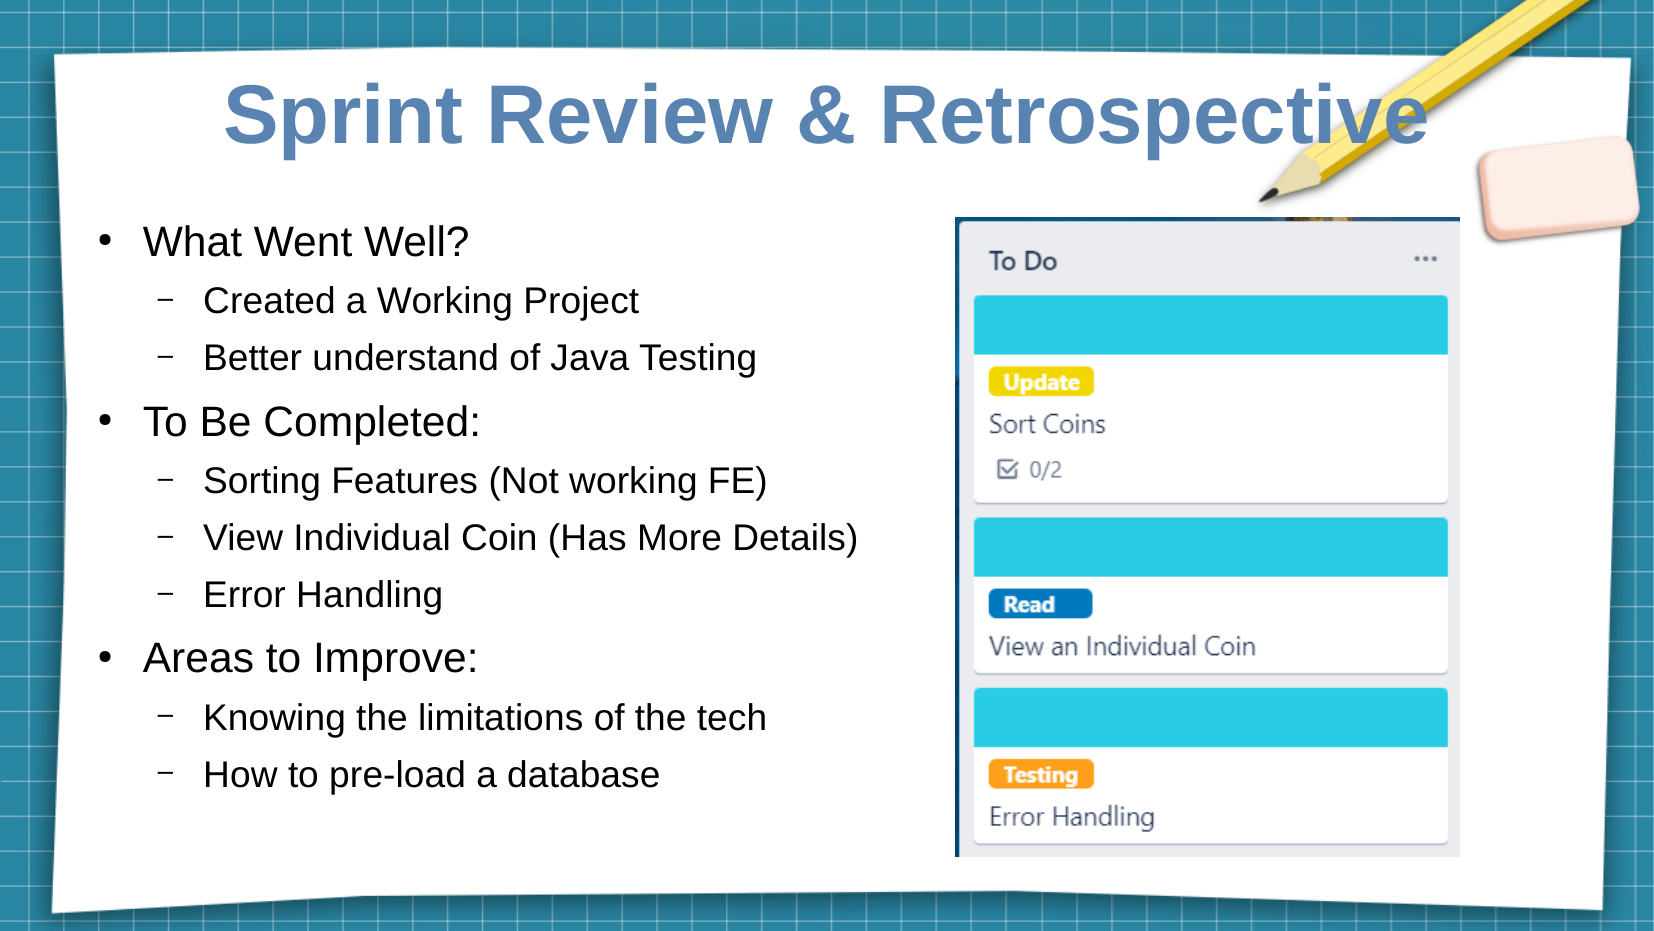

# Sprint Review & Retrospective
What Went Well?
Created a Working Project
Better understand of Java Testing
To Be Completed:
Sorting Features (Not working FE)
View Individual Coin (Has More Details)
Error Handling
Areas to Improve:
Knowing the limitations of the tech
How to pre-load a database